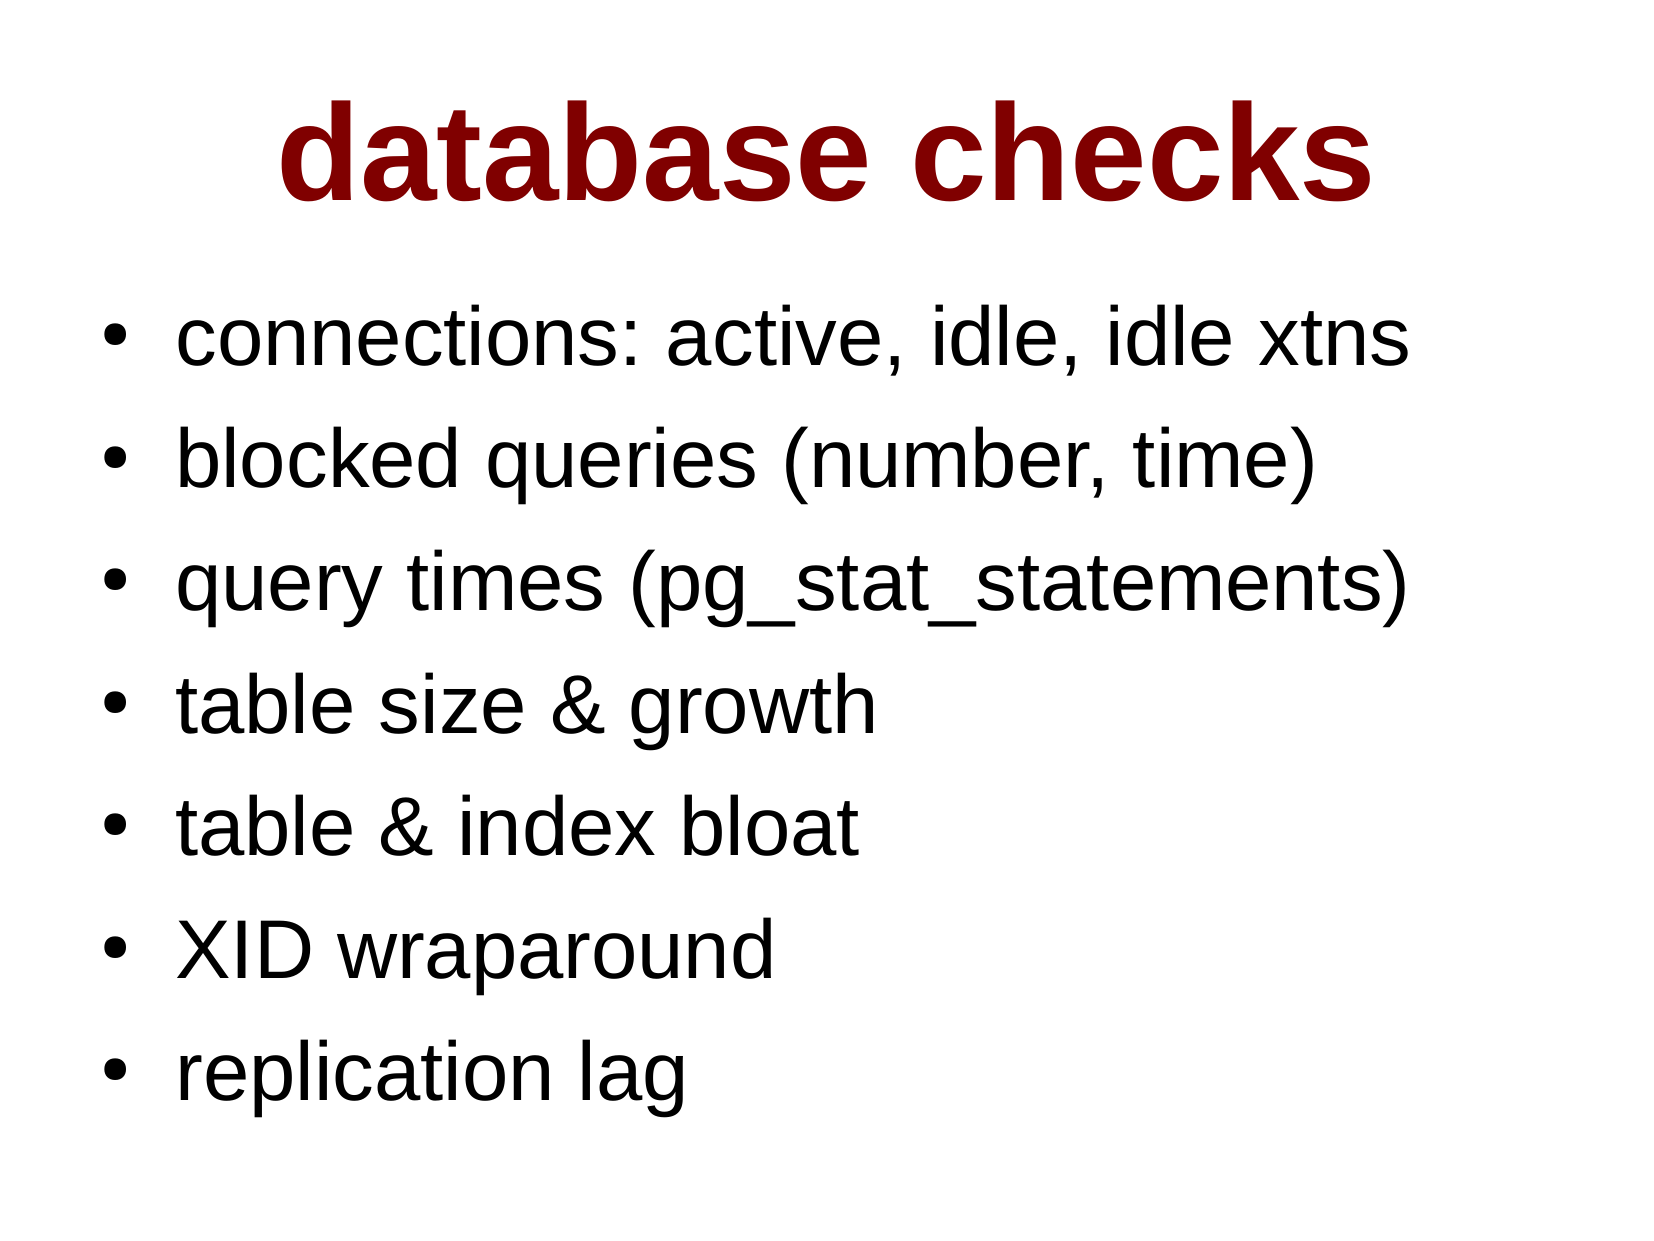

# database checks
connections: active, idle, idle xtns
blocked queries (number, time)
query times (pg_stat_statements)
table size & growth
table & index bloat
XID wraparound
replication lag